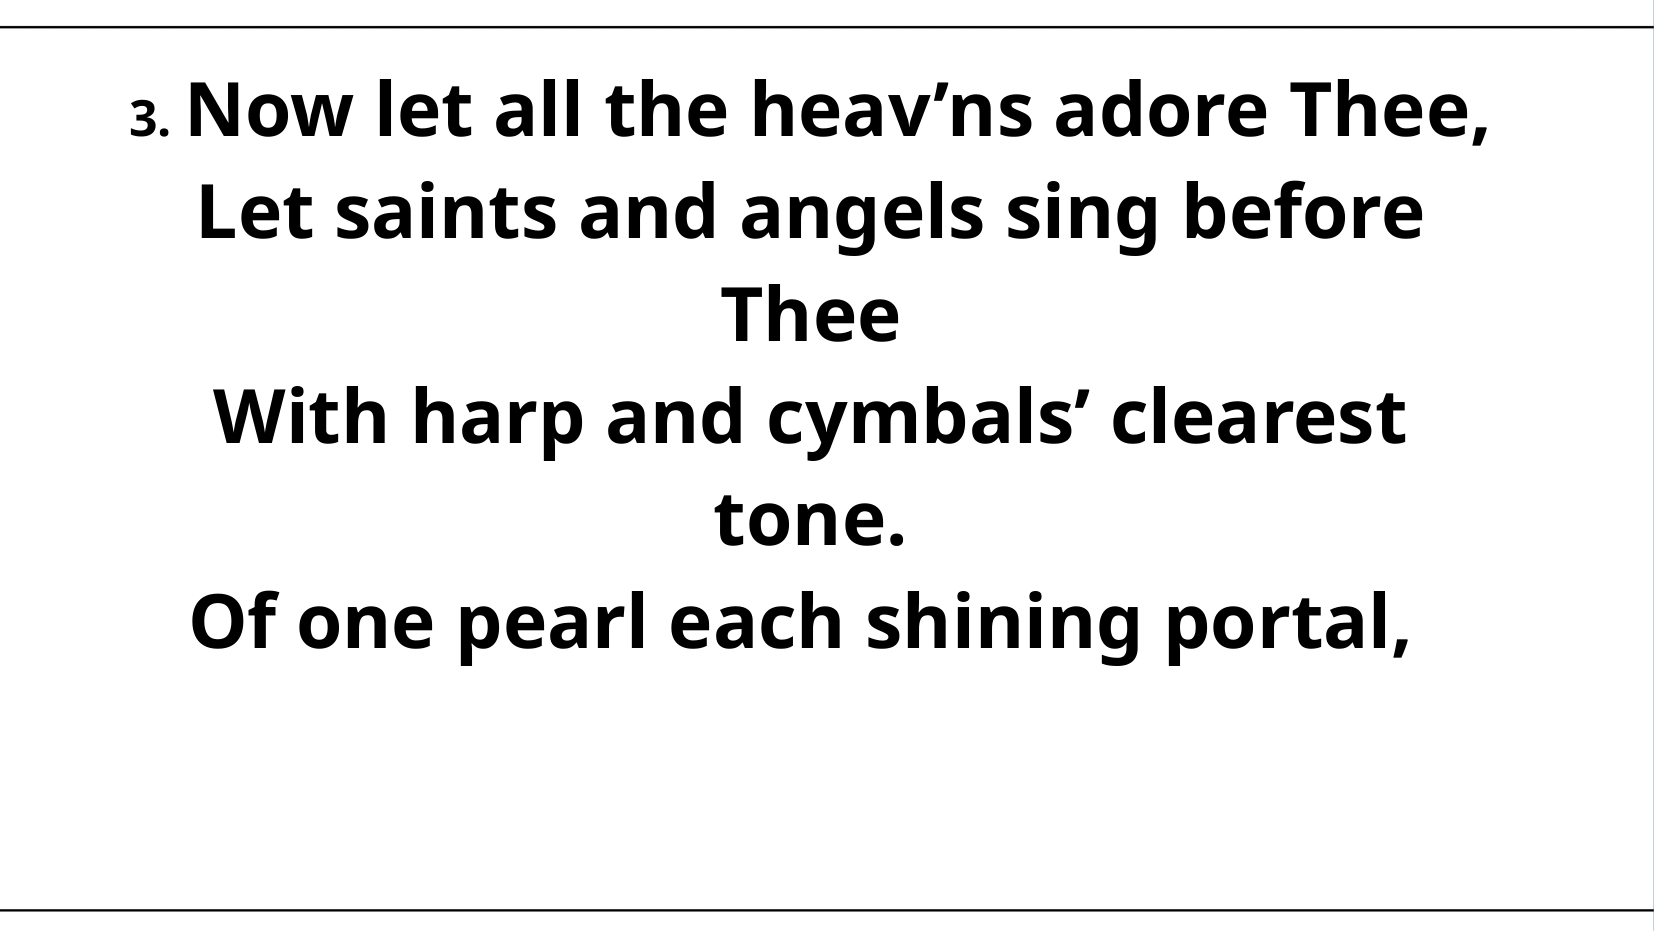

3. Now let all the heav’ns adore Thee,
Let saints and angels sing before Thee
With harp and cymbals’ clearest tone.
Of one pearl each shining portal,